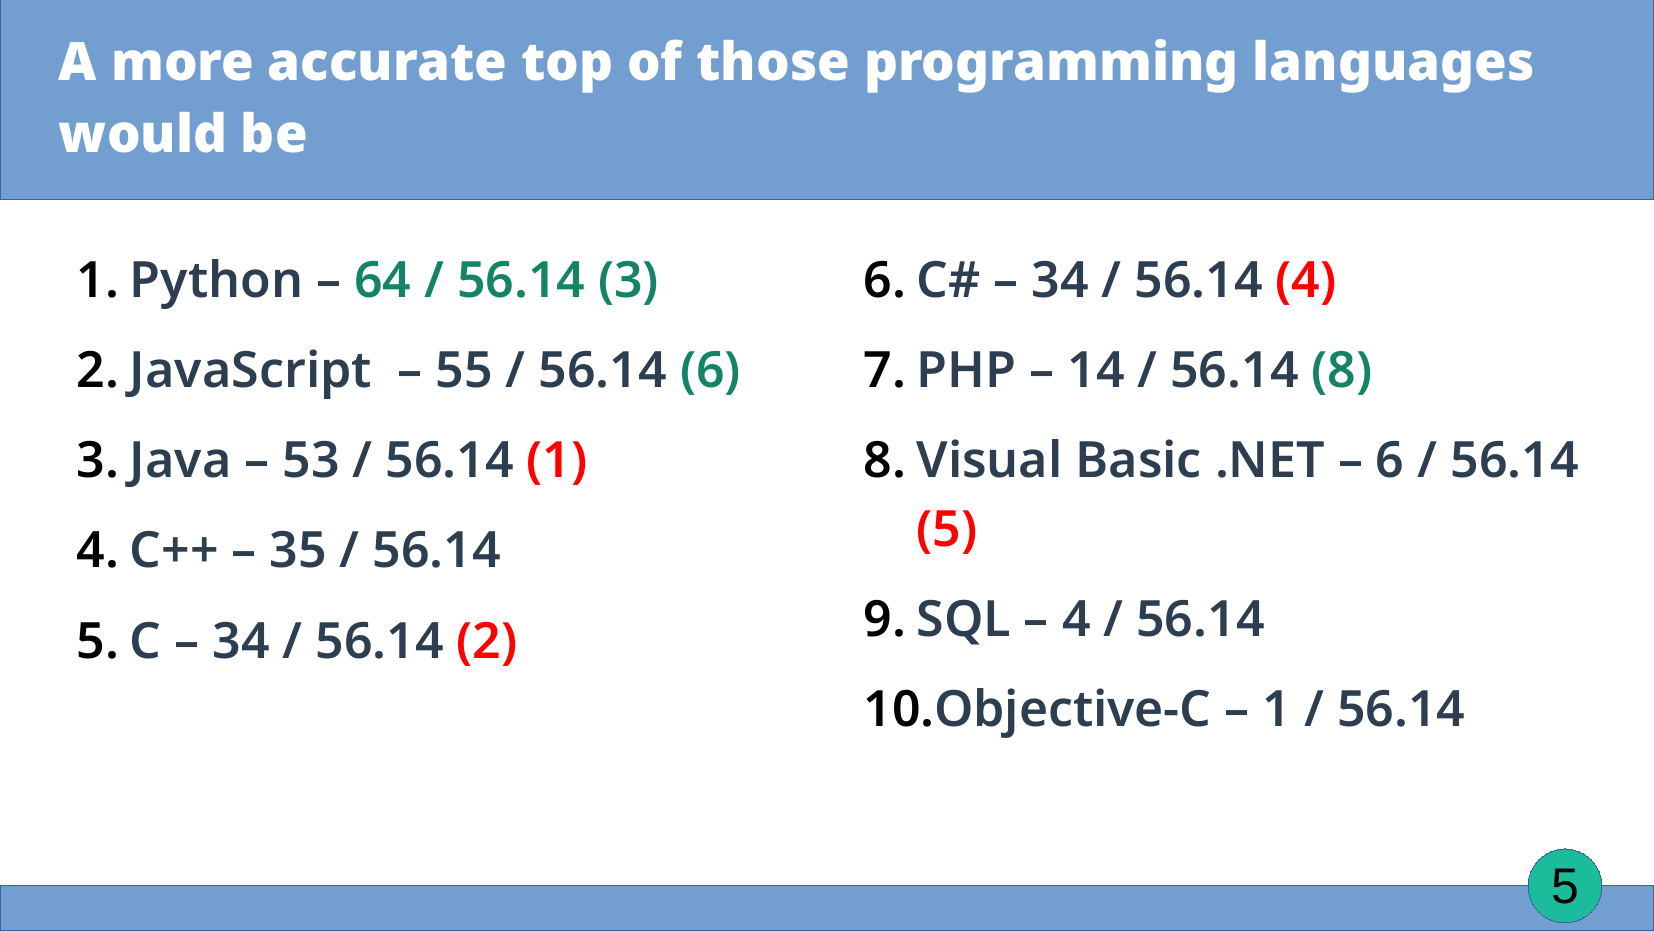

# A more accurate top of those programming languages would be
Python – 64 / 56.14 (3)
JavaScript – 55 / 56.14 (6)
Java – 53 / 56.14 (1)
C++ – 35 / 56.14
C – 34 / 56.14 (2)
C# – 34 / 56.14 (4)
PHP – 14 / 56.14 (8)
Visual Basic .NET – 6 / 56.14 (5)
SQL – 4 / 56.14
Objective-C – 1 / 56.14